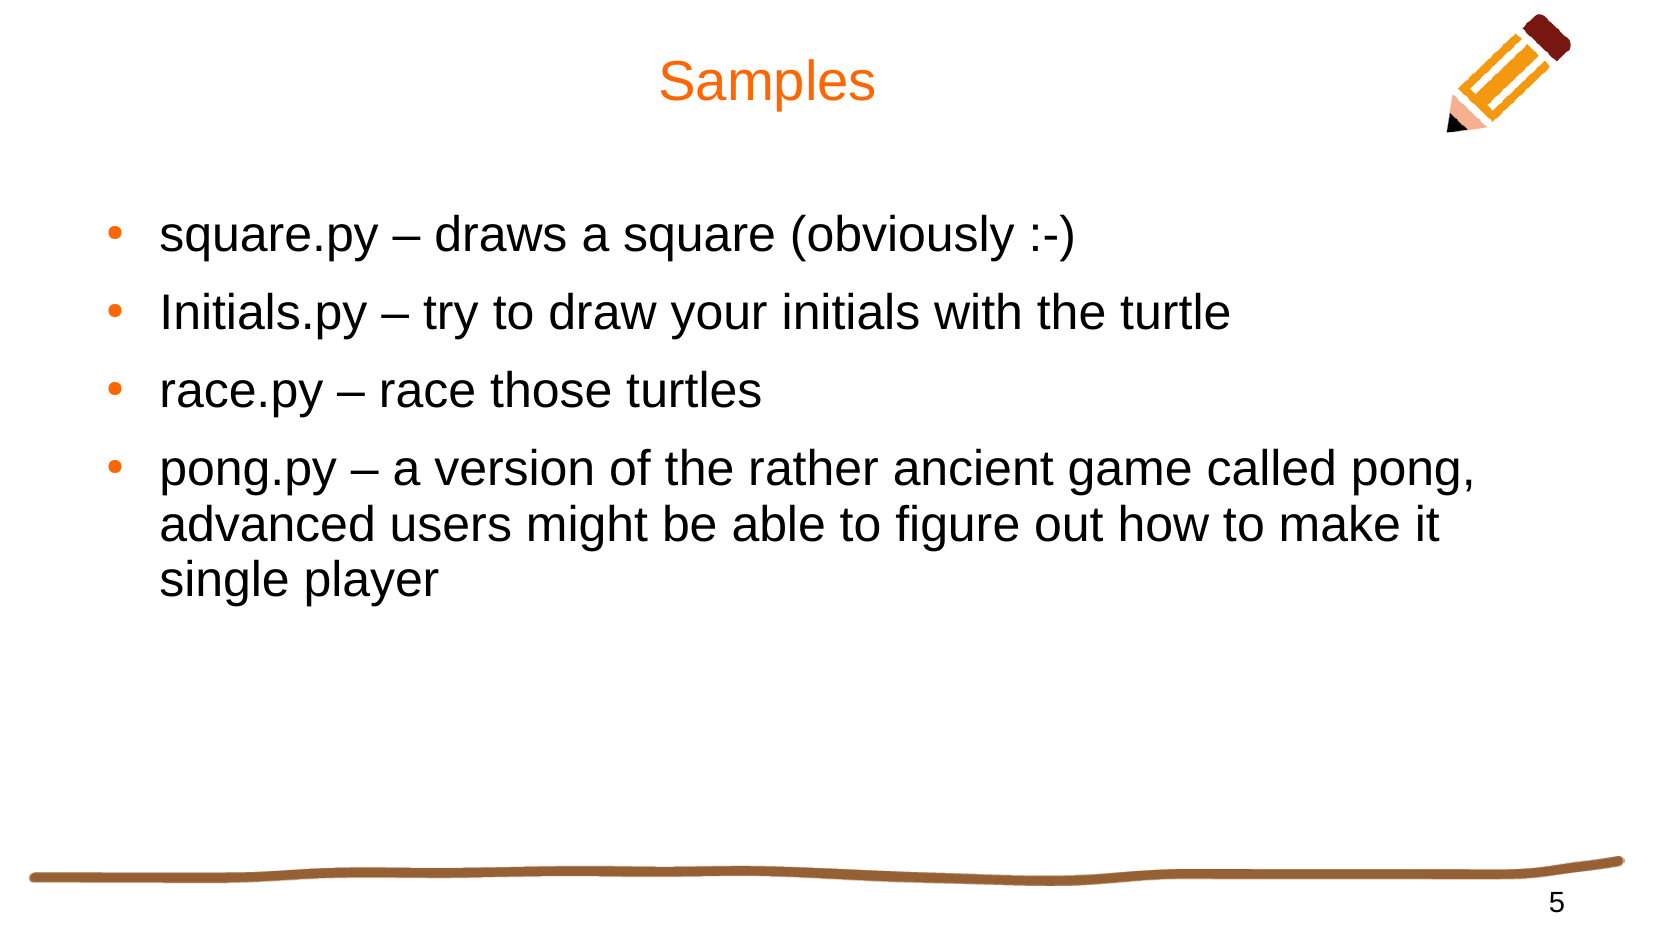

# Samples
square.py – draws a square (obviously :-)
Initials.py – try to draw your initials with the turtle
race.py – race those turtles
pong.py – a version of the rather ancient game called pong, advanced users might be able to figure out how to make it single player
5